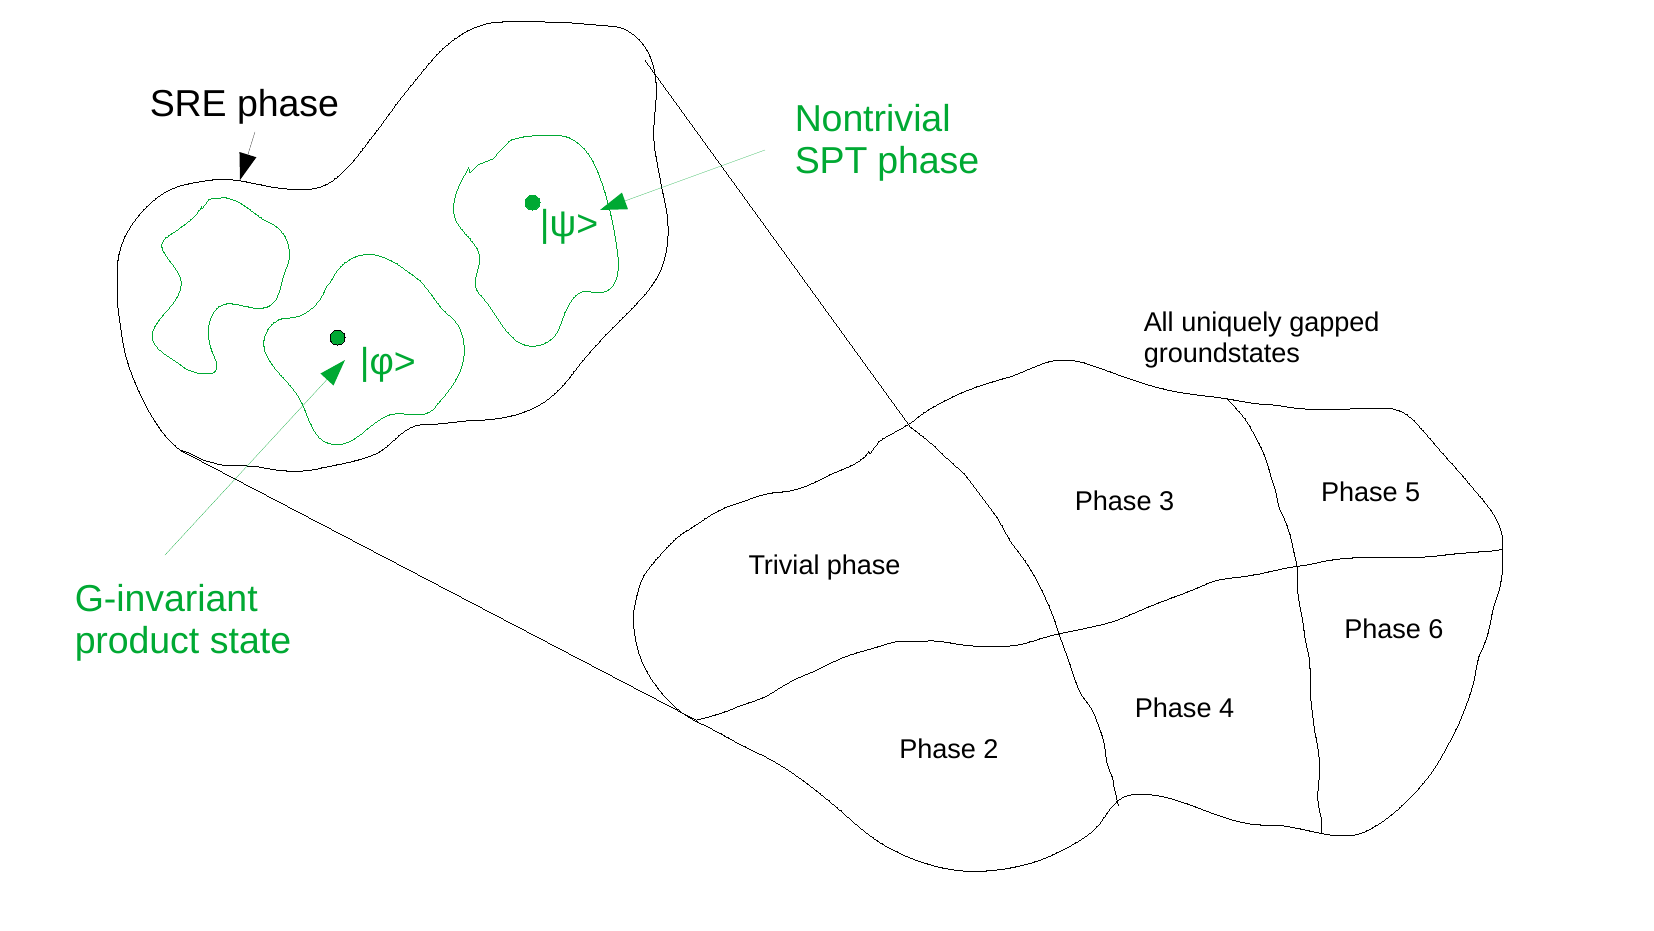

SRE phase
Nontrivial
SPT phase
|ψ>
All uniquely gapped groundstates
|φ>
Phase 5
Phase 3
Trivial phase
G-invariant product state
Phase 6
Phase 4
Phase 2